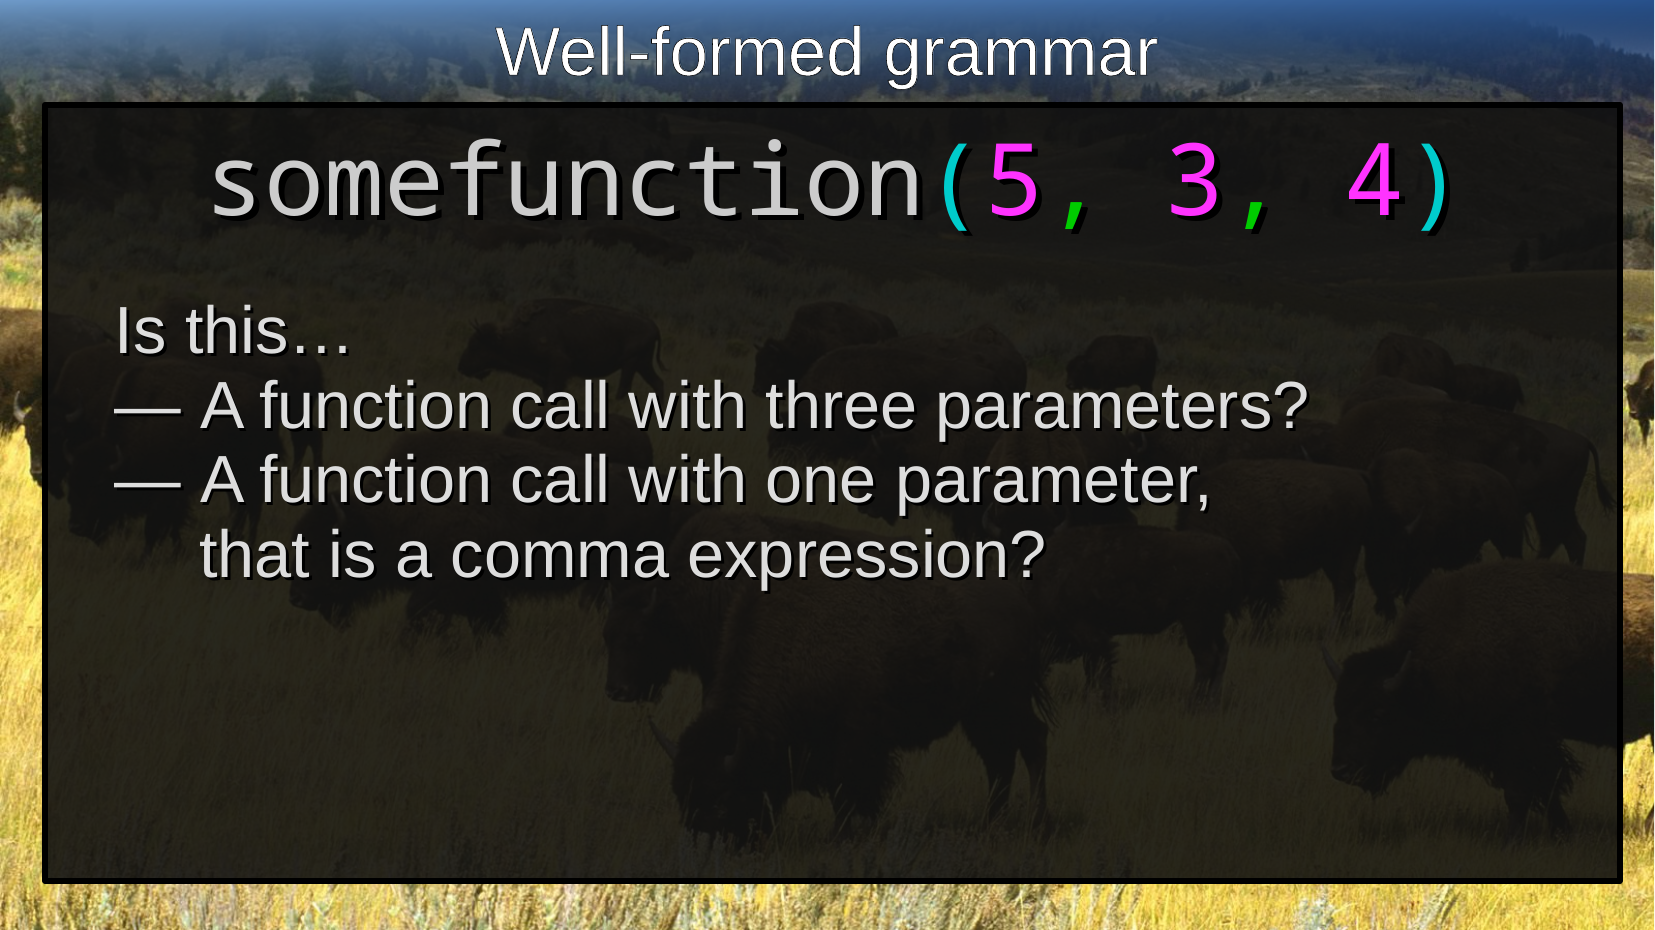

# Well-formed grammar
somefunction(5, 3, 4)
Is this…
— A function call with three parameters?
— A function call with one parameter,
 that is a comma expression?